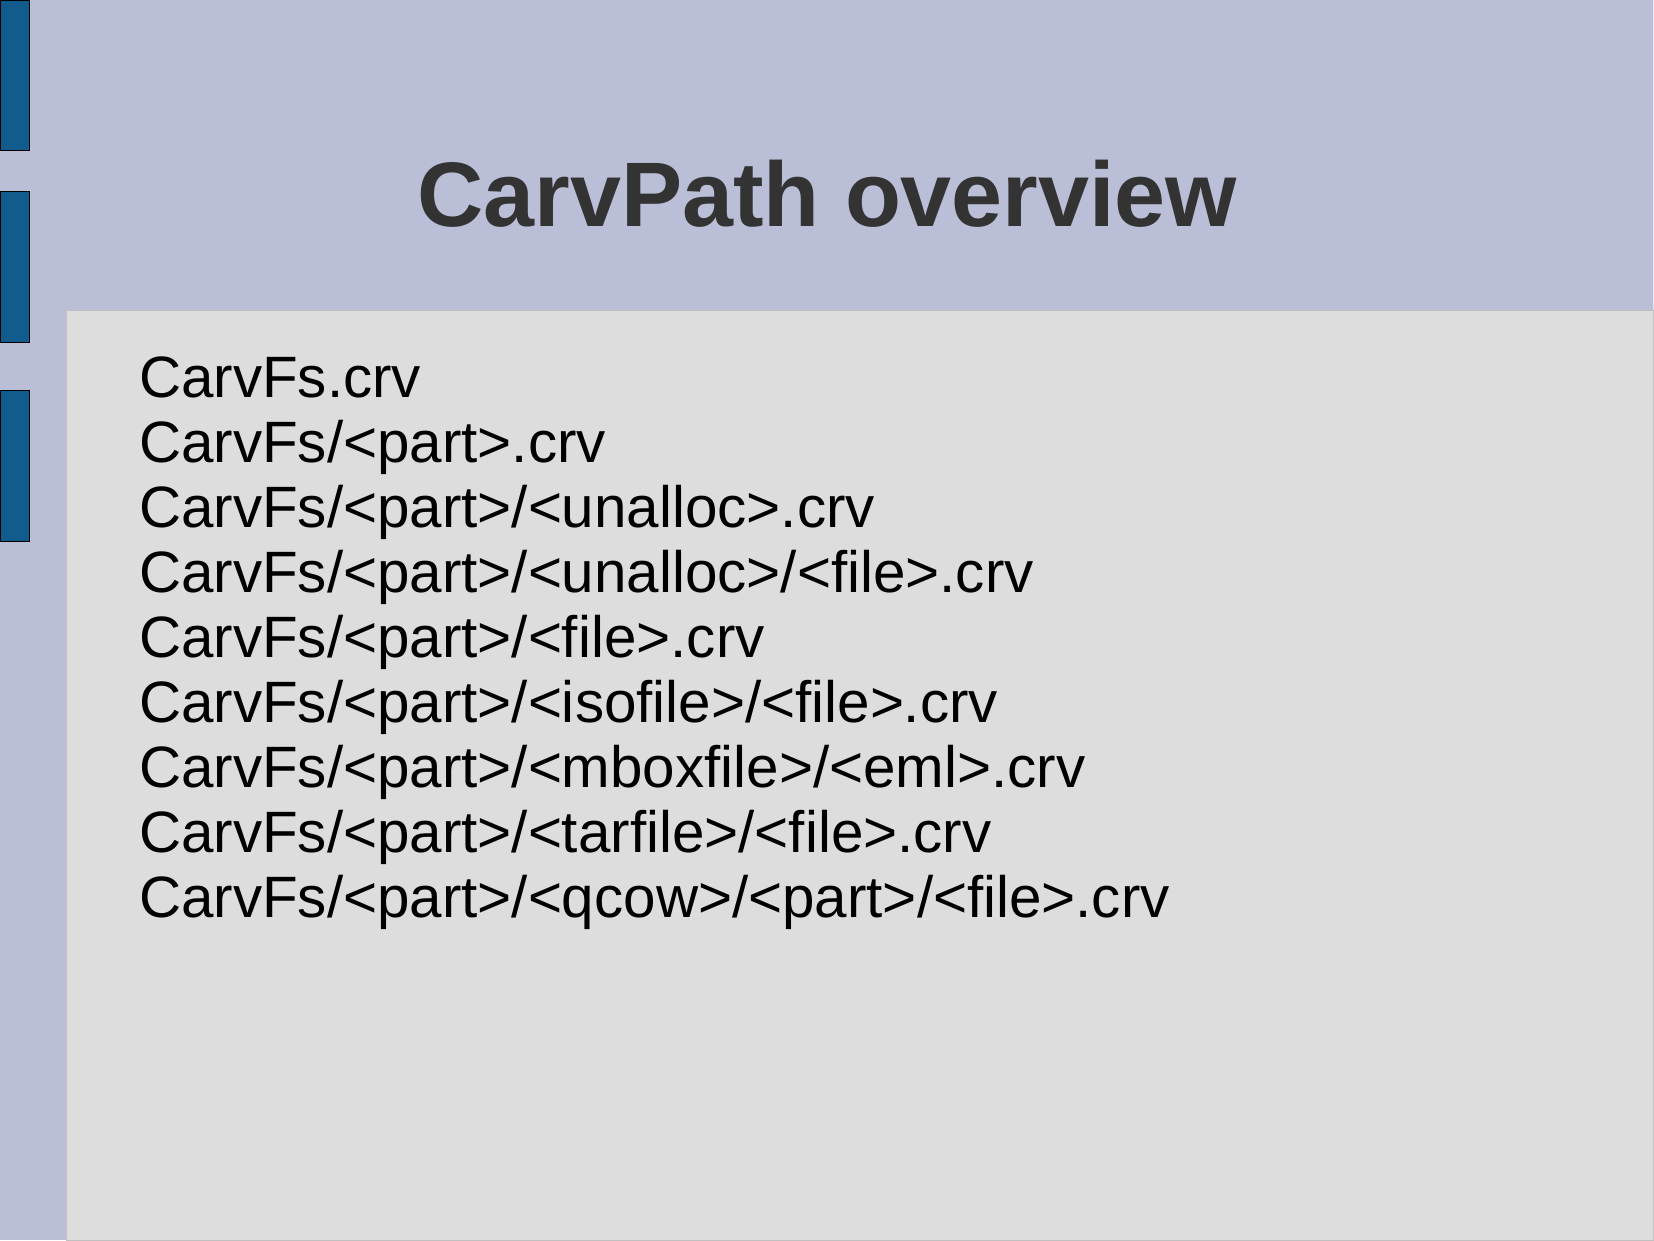

# CarvPath overview
CarvFs.crv
CarvFs/<part>.crv
CarvFs/<part>/<unalloc>.crv
CarvFs/<part>/<unalloc>/<file>.crv
CarvFs/<part>/<file>.crv
CarvFs/<part>/<isofile>/<file>.crv
CarvFs/<part>/<mboxfile>/<eml>.crv
CarvFs/<part>/<tarfile>/<file>.crv
CarvFs/<part>/<qcow>/<part>/<file>.crv